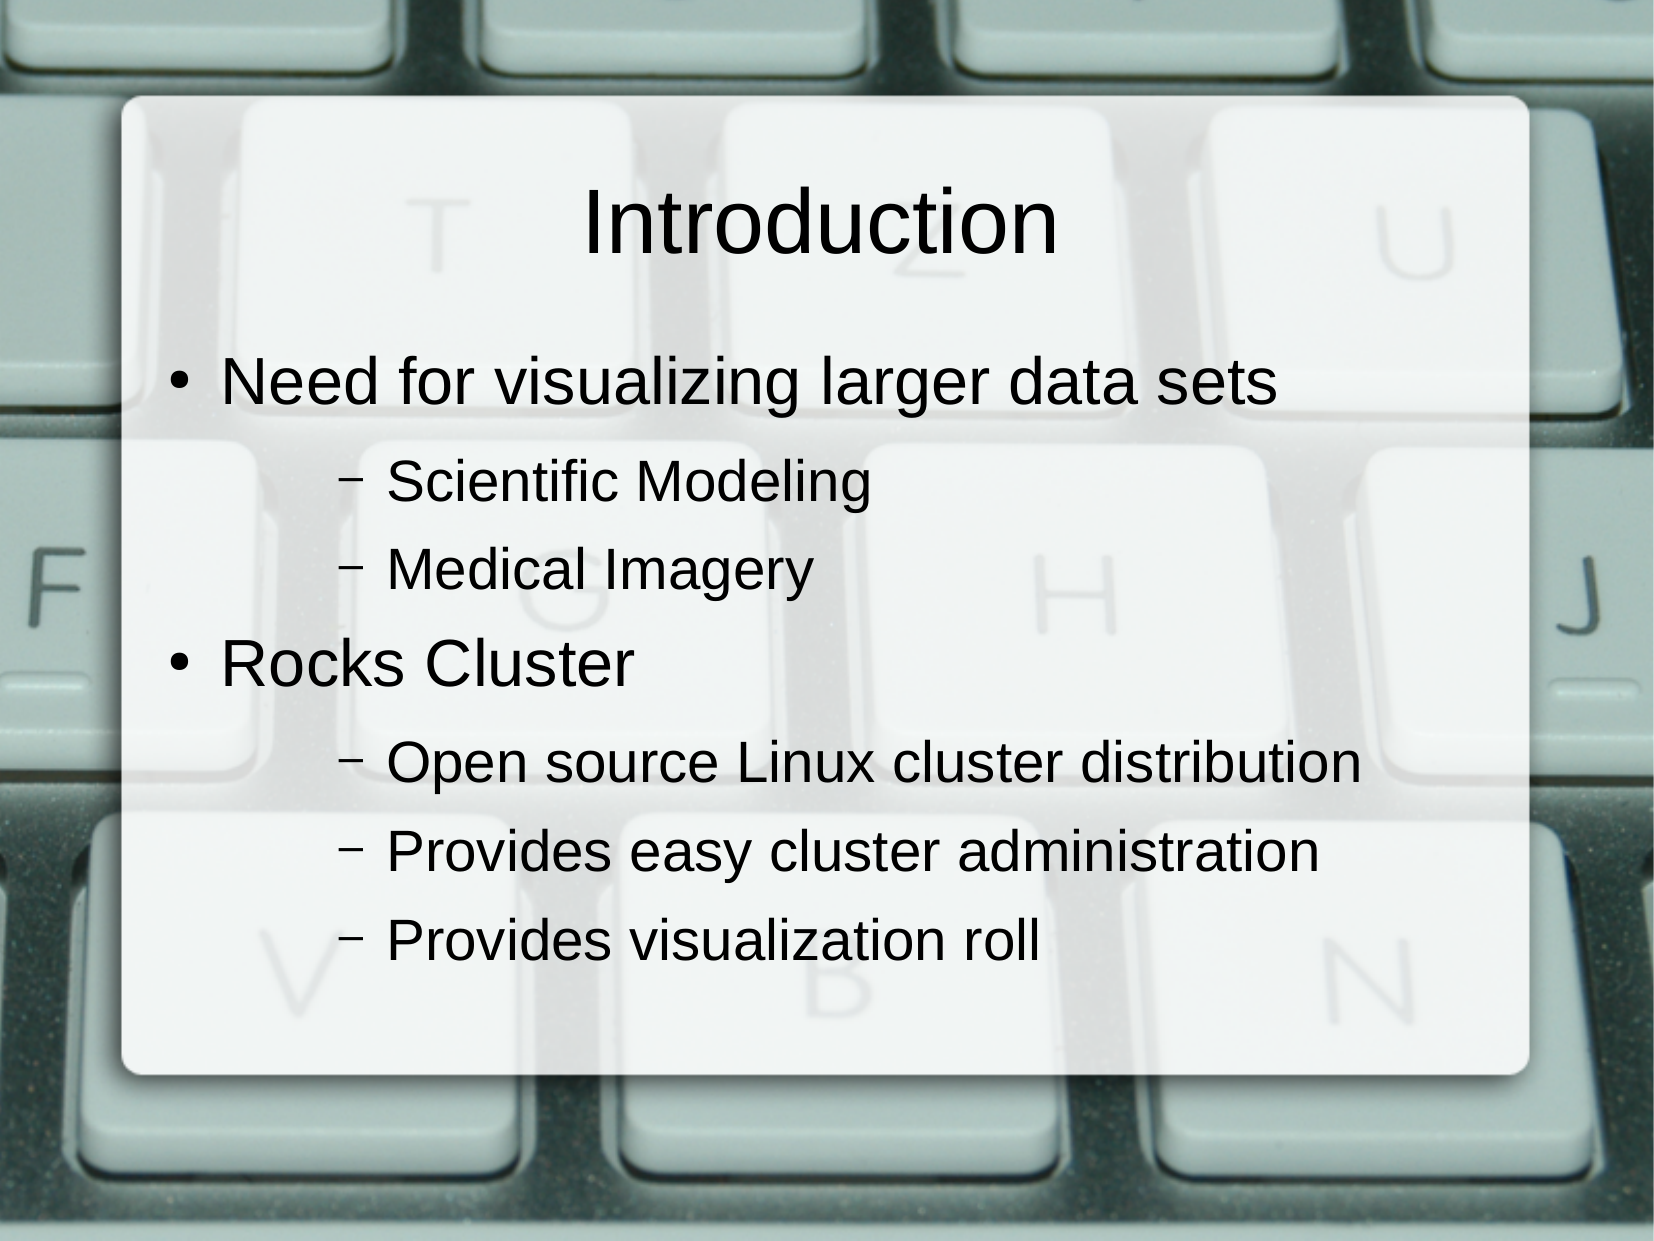

# Introduction
Need for visualizing larger data sets
Scientific Modeling
Medical Imagery
Rocks Cluster
Open source Linux cluster distribution
Provides easy cluster administration
Provides visualization roll